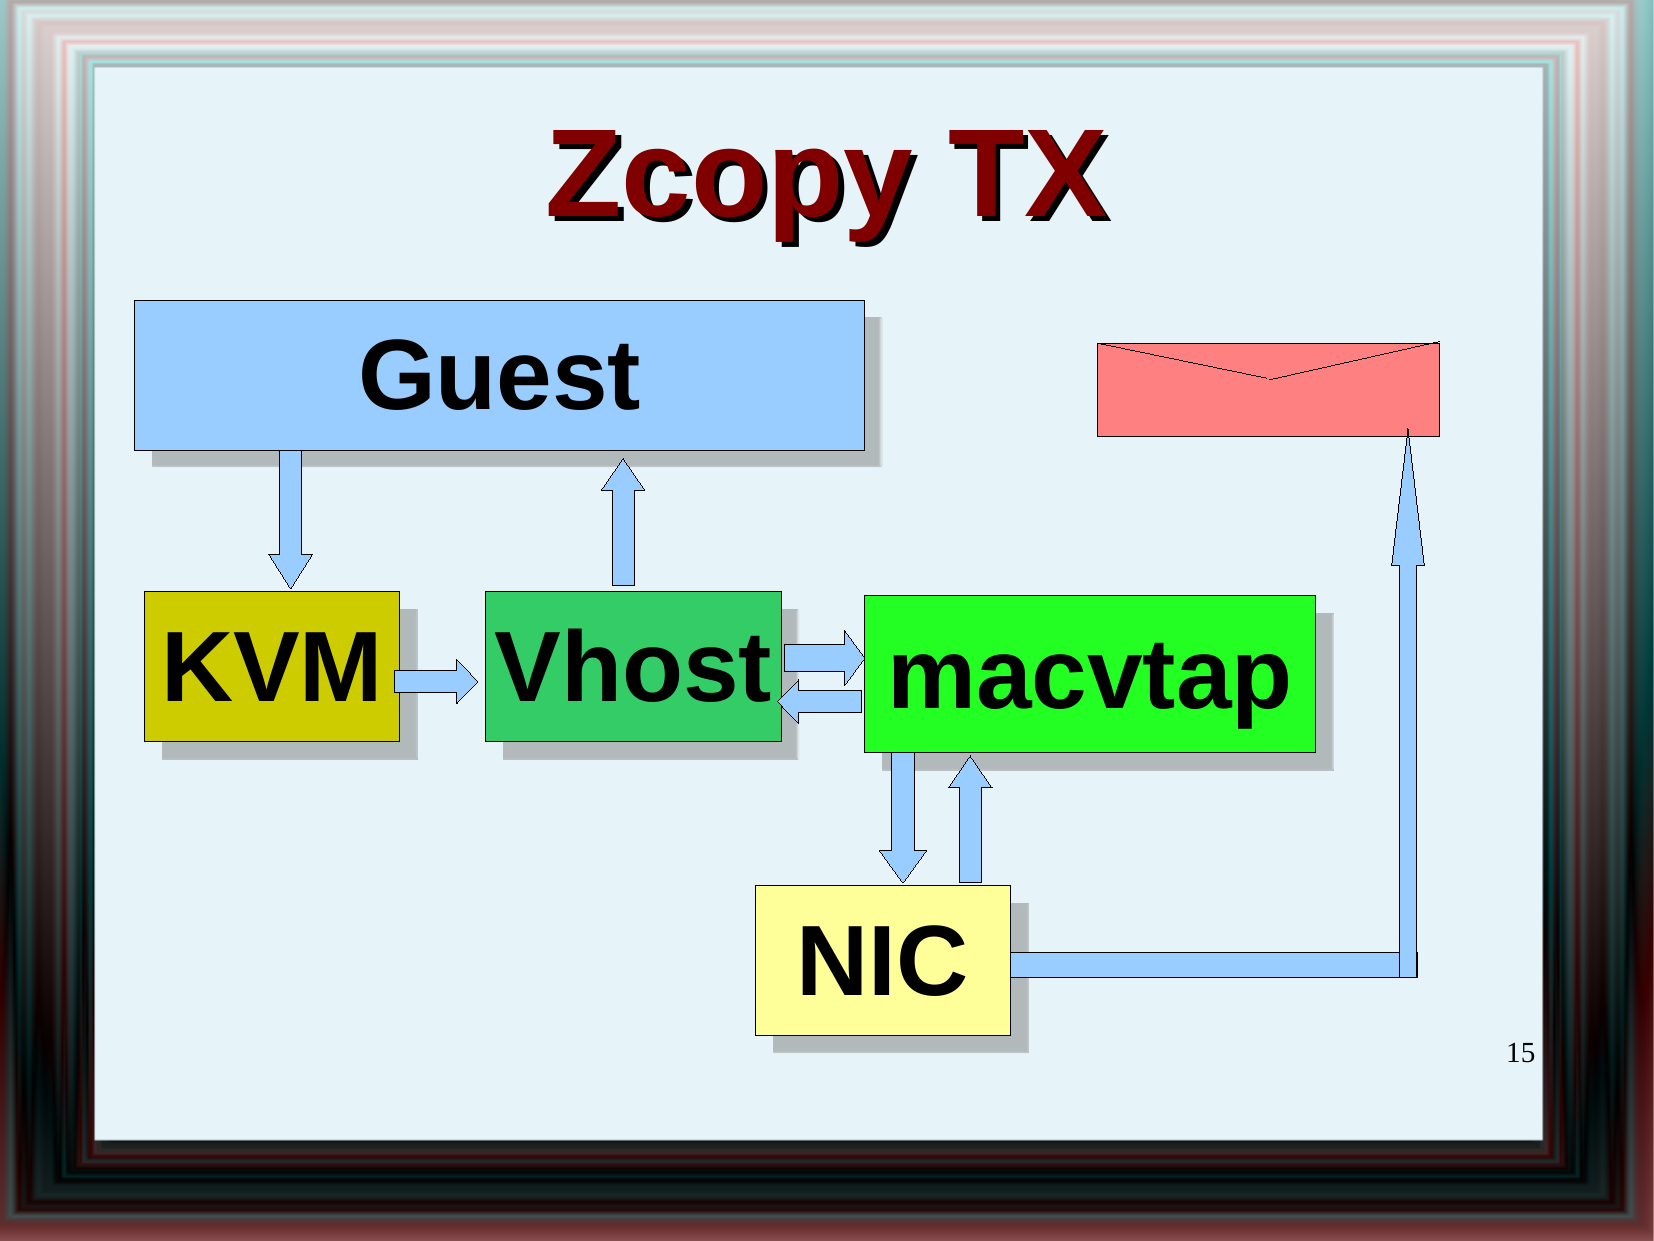

# Zcopy TX
Guest
KVM
Vhost
macvtap
NIC
15